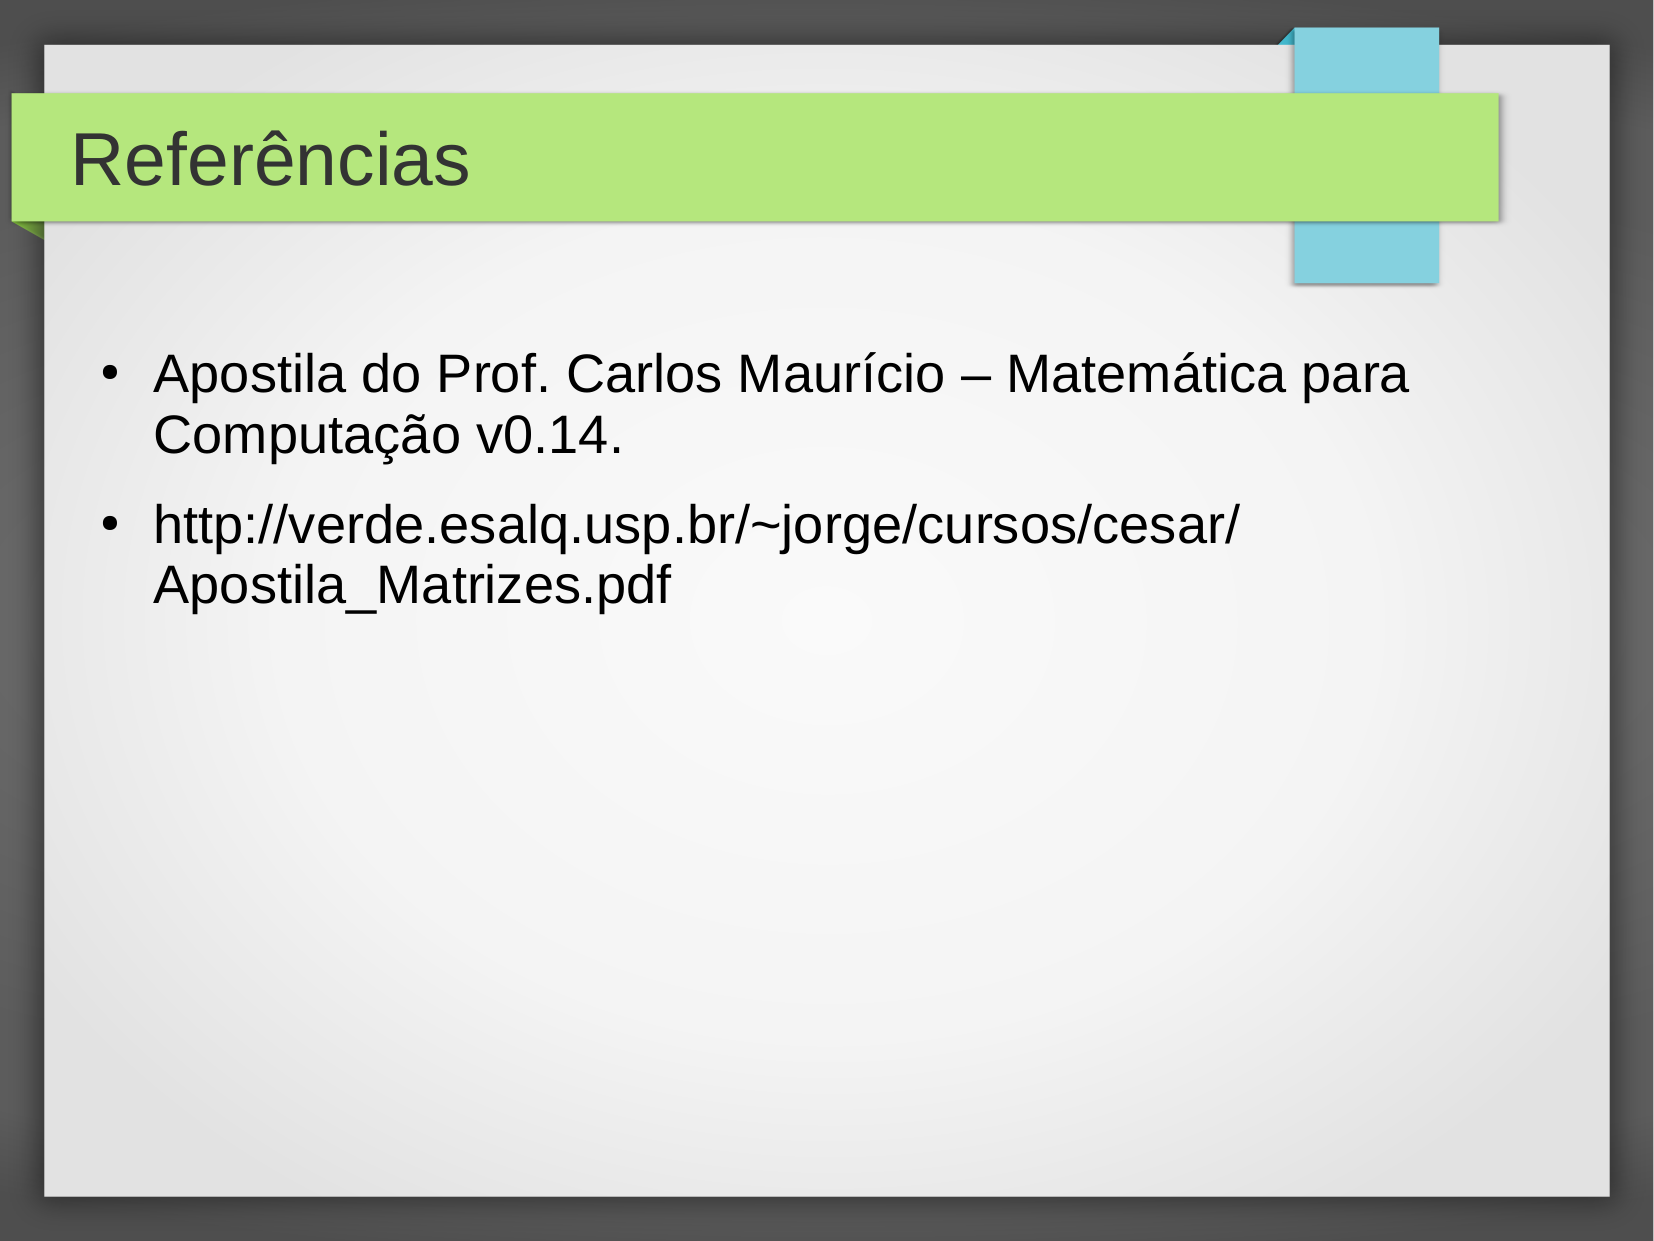

# Referências
Apostila do Prof. Carlos Maurício – Matemática para Computação v0.14.
http://verde.esalq.usp.br/~jorge/cursos/cesar/Apostila_Matrizes.pdf